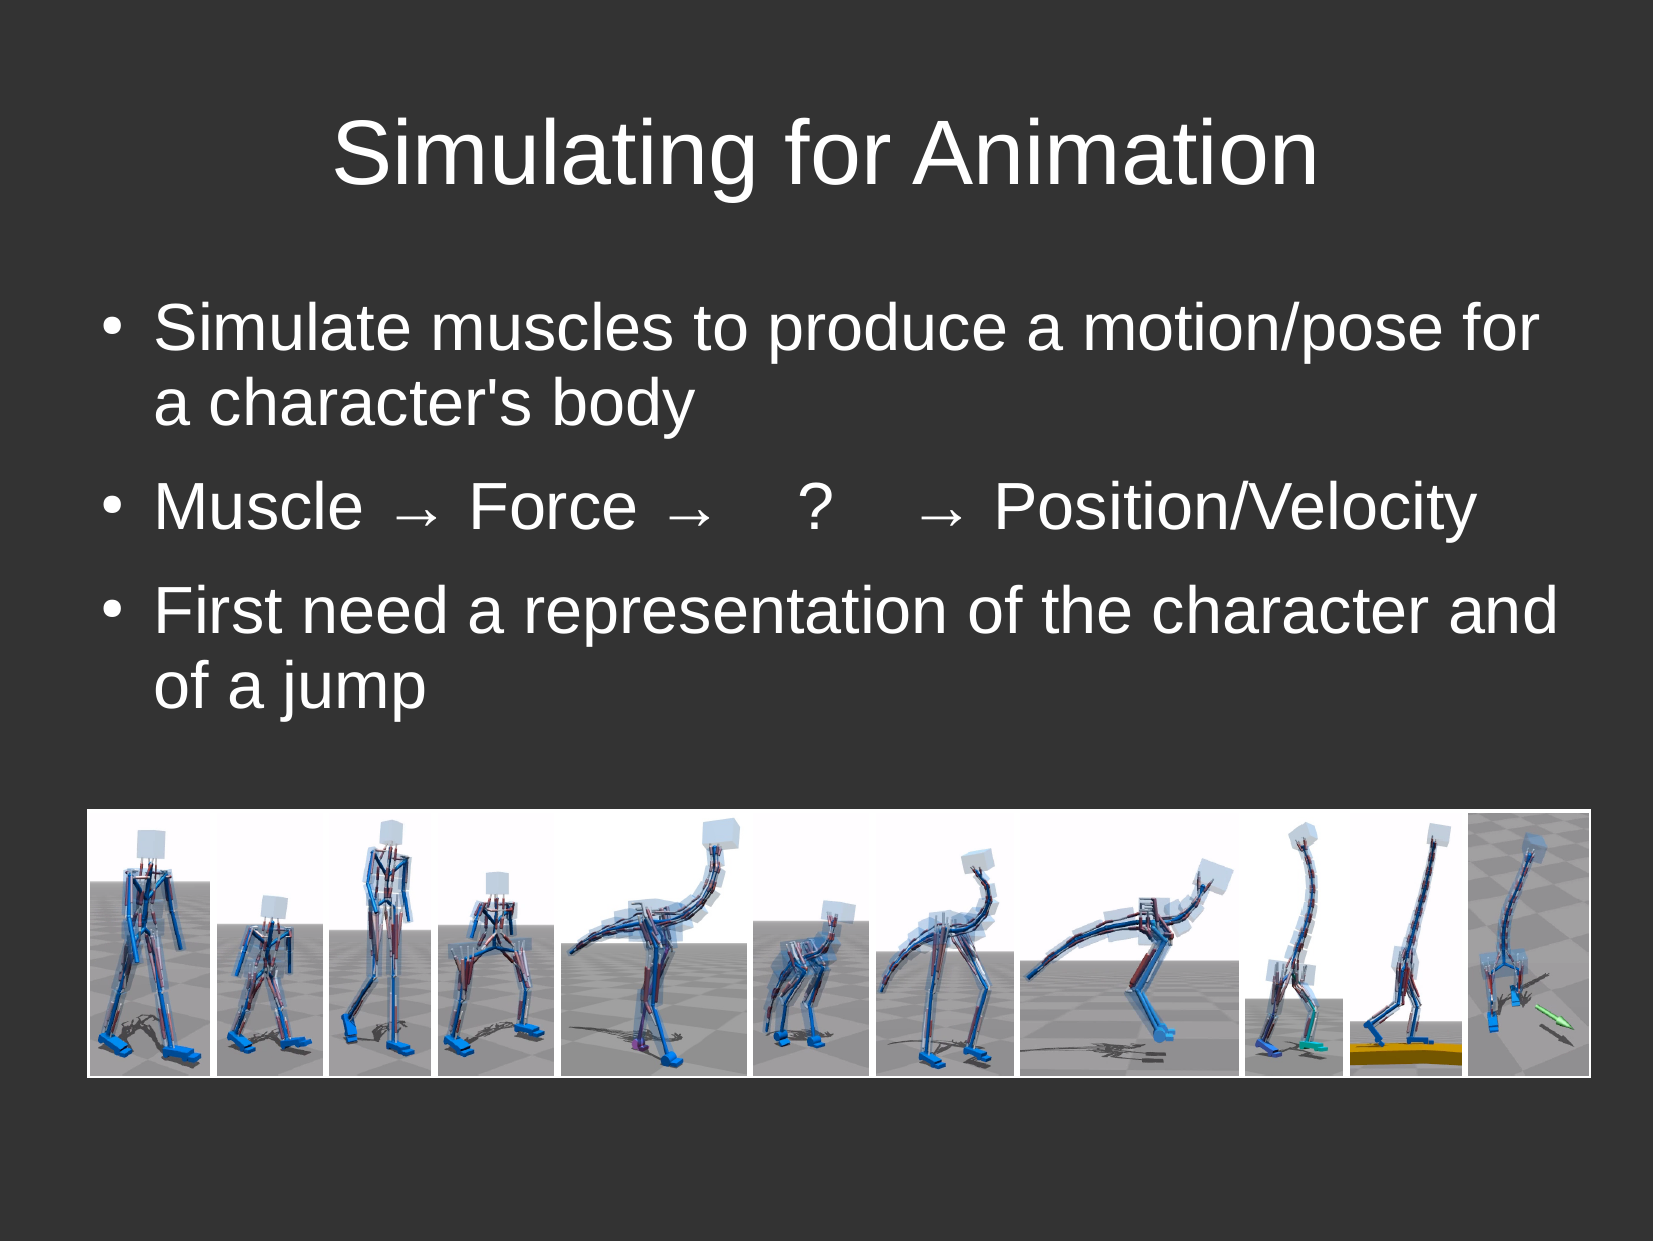

# Simulating for Animation
Simulate muscles to produce a motion/pose for a character's body
Muscle → Force → ? → Position/Velocity
First need a representation of the character and of a jump